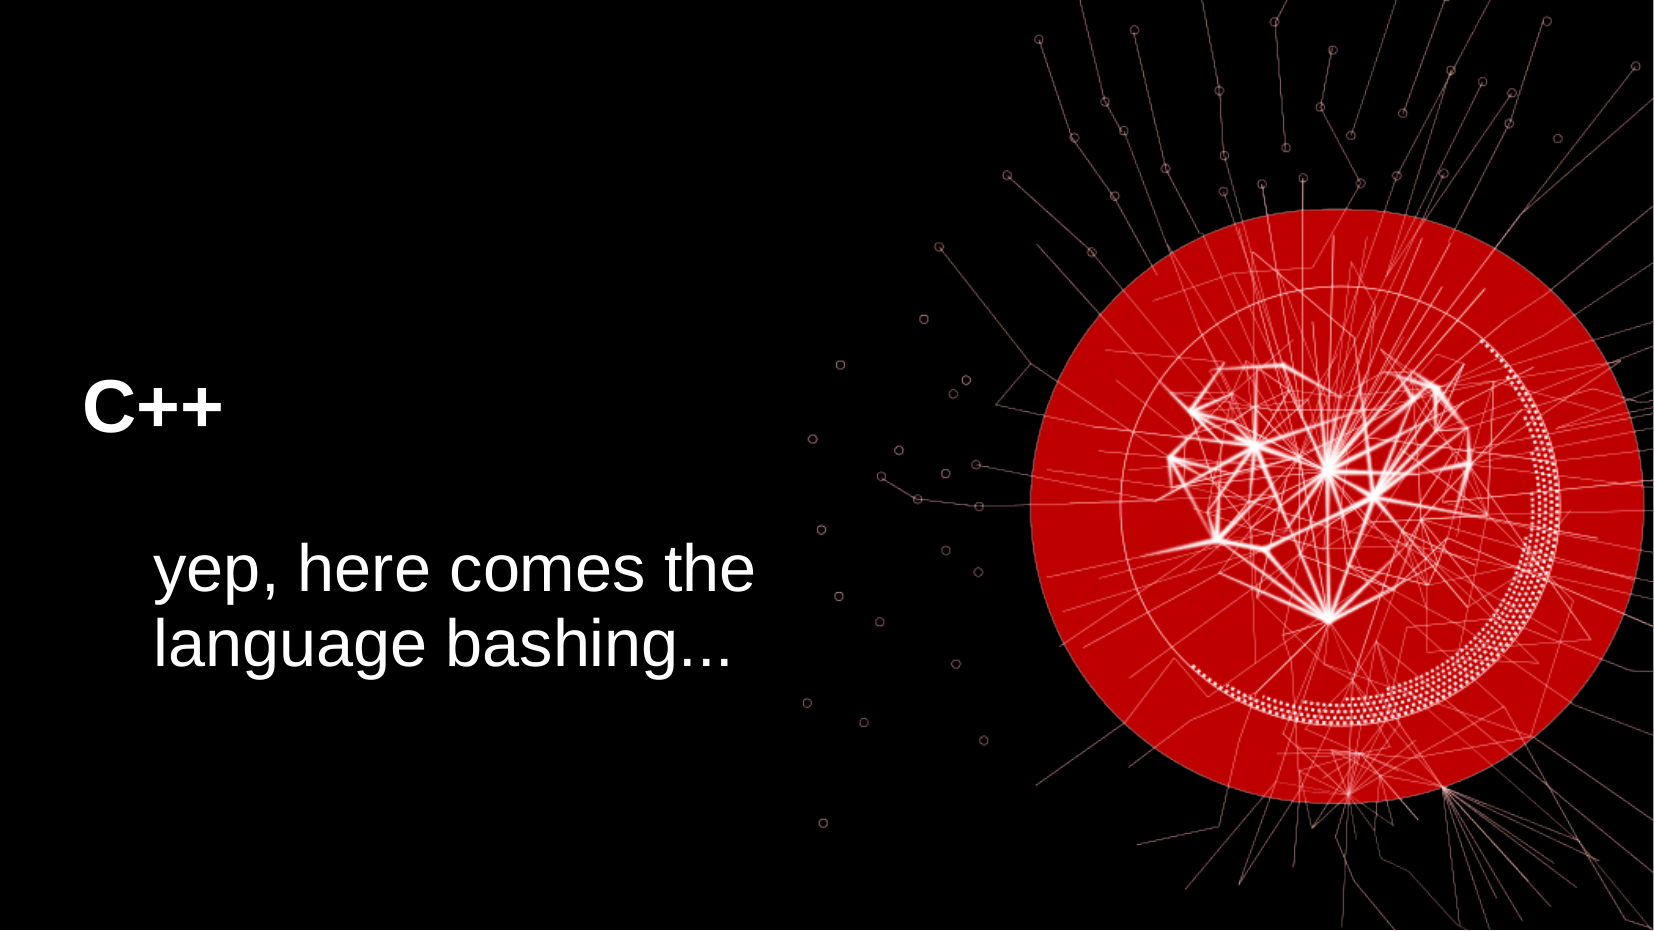

# C++
yep, here comes the
language bashing...